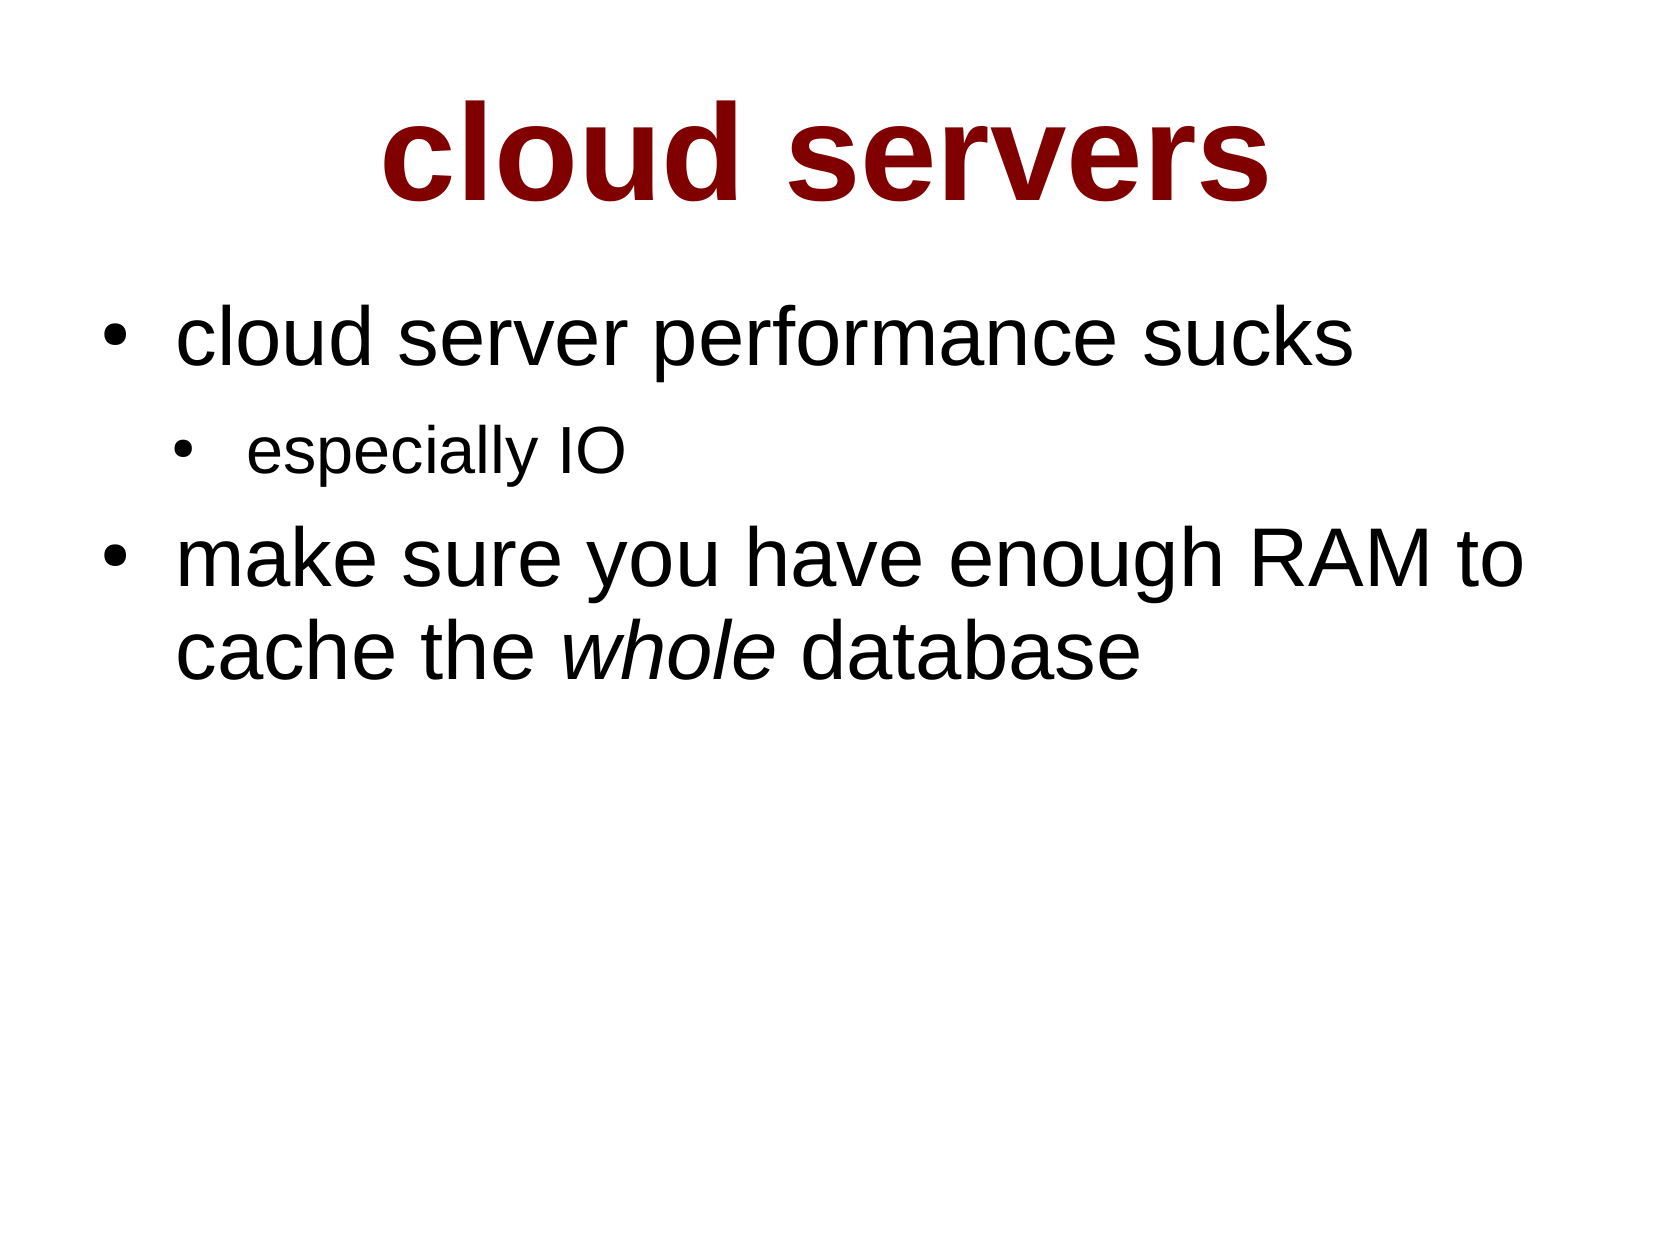

# cloud servers
cloud server performance sucks
especially IO
make sure you have enough RAM to cache the whole database